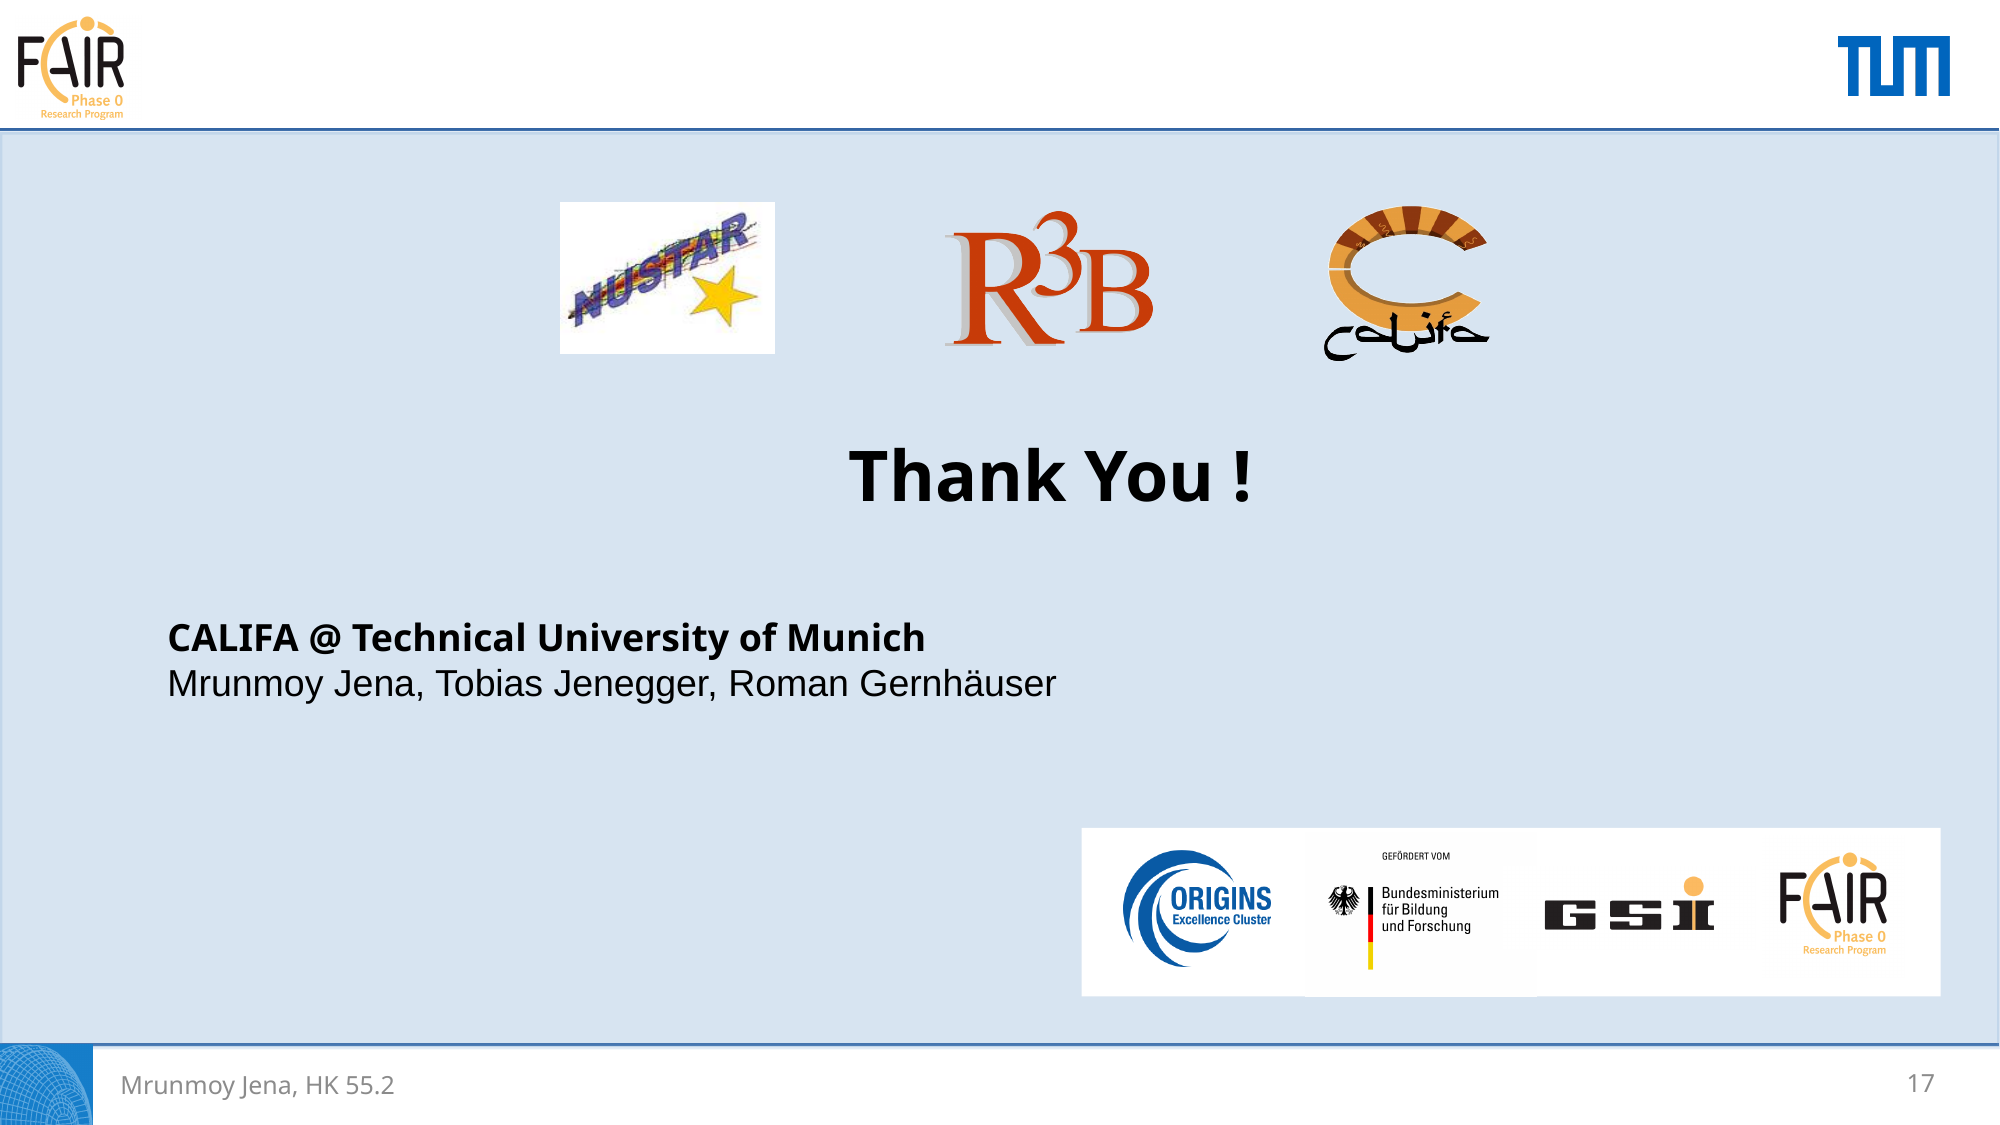

# Thank You !
CALIFA @ Technical University of Munich
Mrunmoy Jena, Tobias Jenegger, Roman Gernhäuser
17